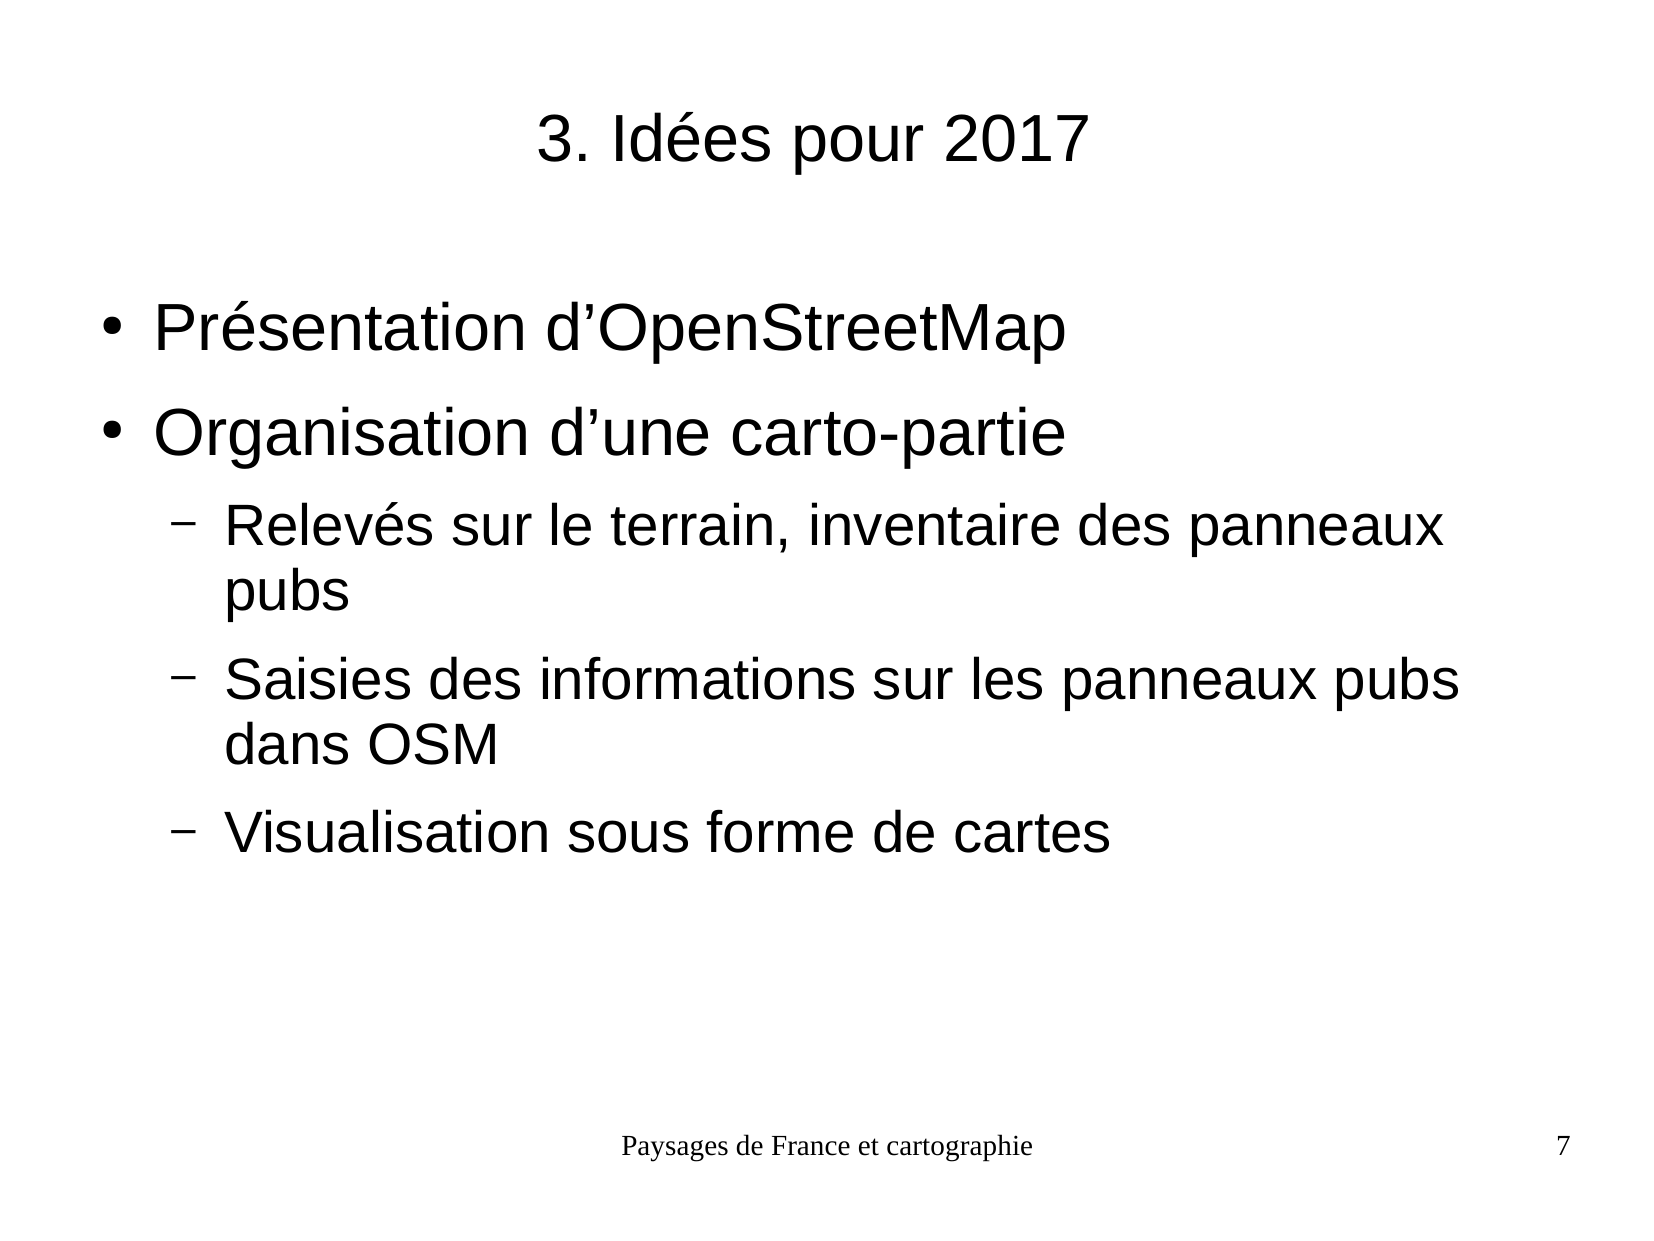

# 3. Idées pour 2017
Présentation d’OpenStreetMap
Organisation d’une carto-partie
Relevés sur le terrain, inventaire des panneaux pubs
Saisies des informations sur les panneaux pubs dans OSM
Visualisation sous forme de cartes
Paysages de France et cartographie
7